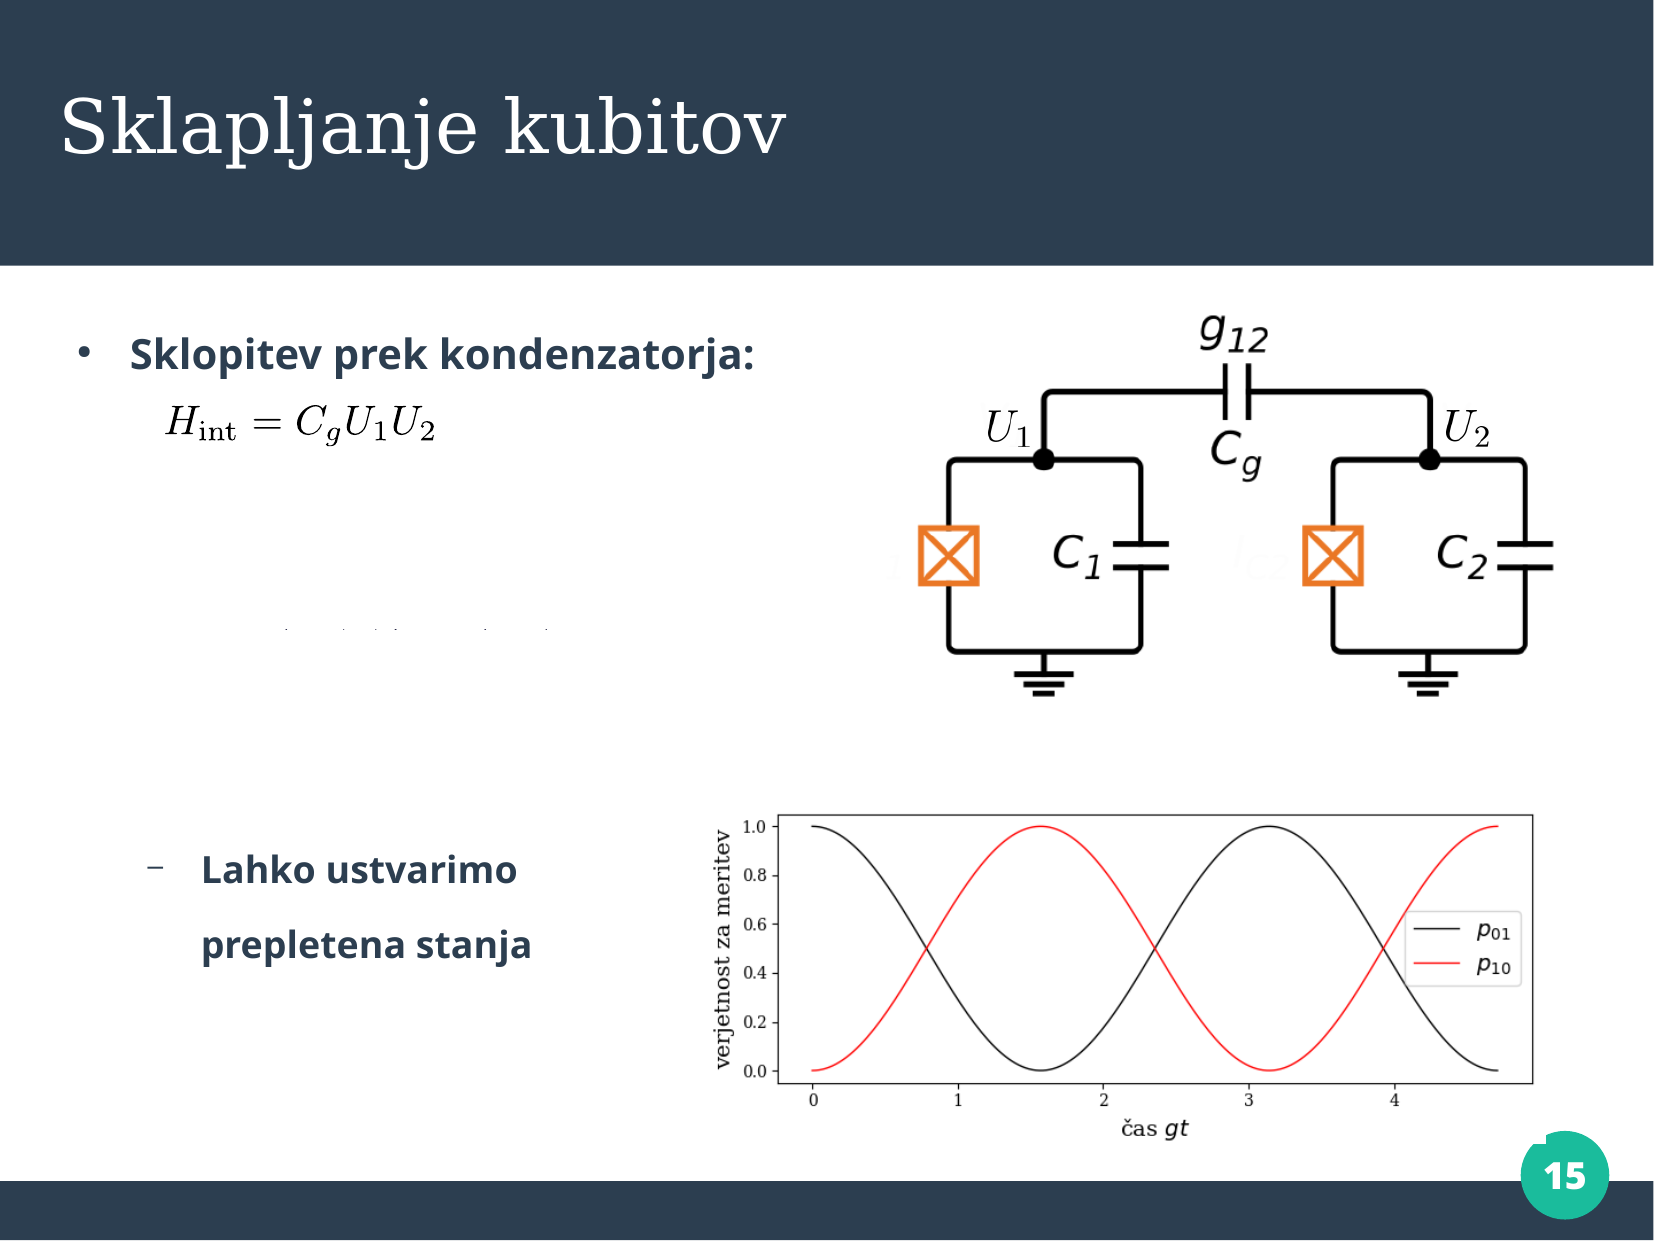

# Sklapljanje kubitov
Sklopitev prek kondenzatorja:
Splošno stanje sistema:
Primer:
Lahko ustvarimo
prepletena stanja
15